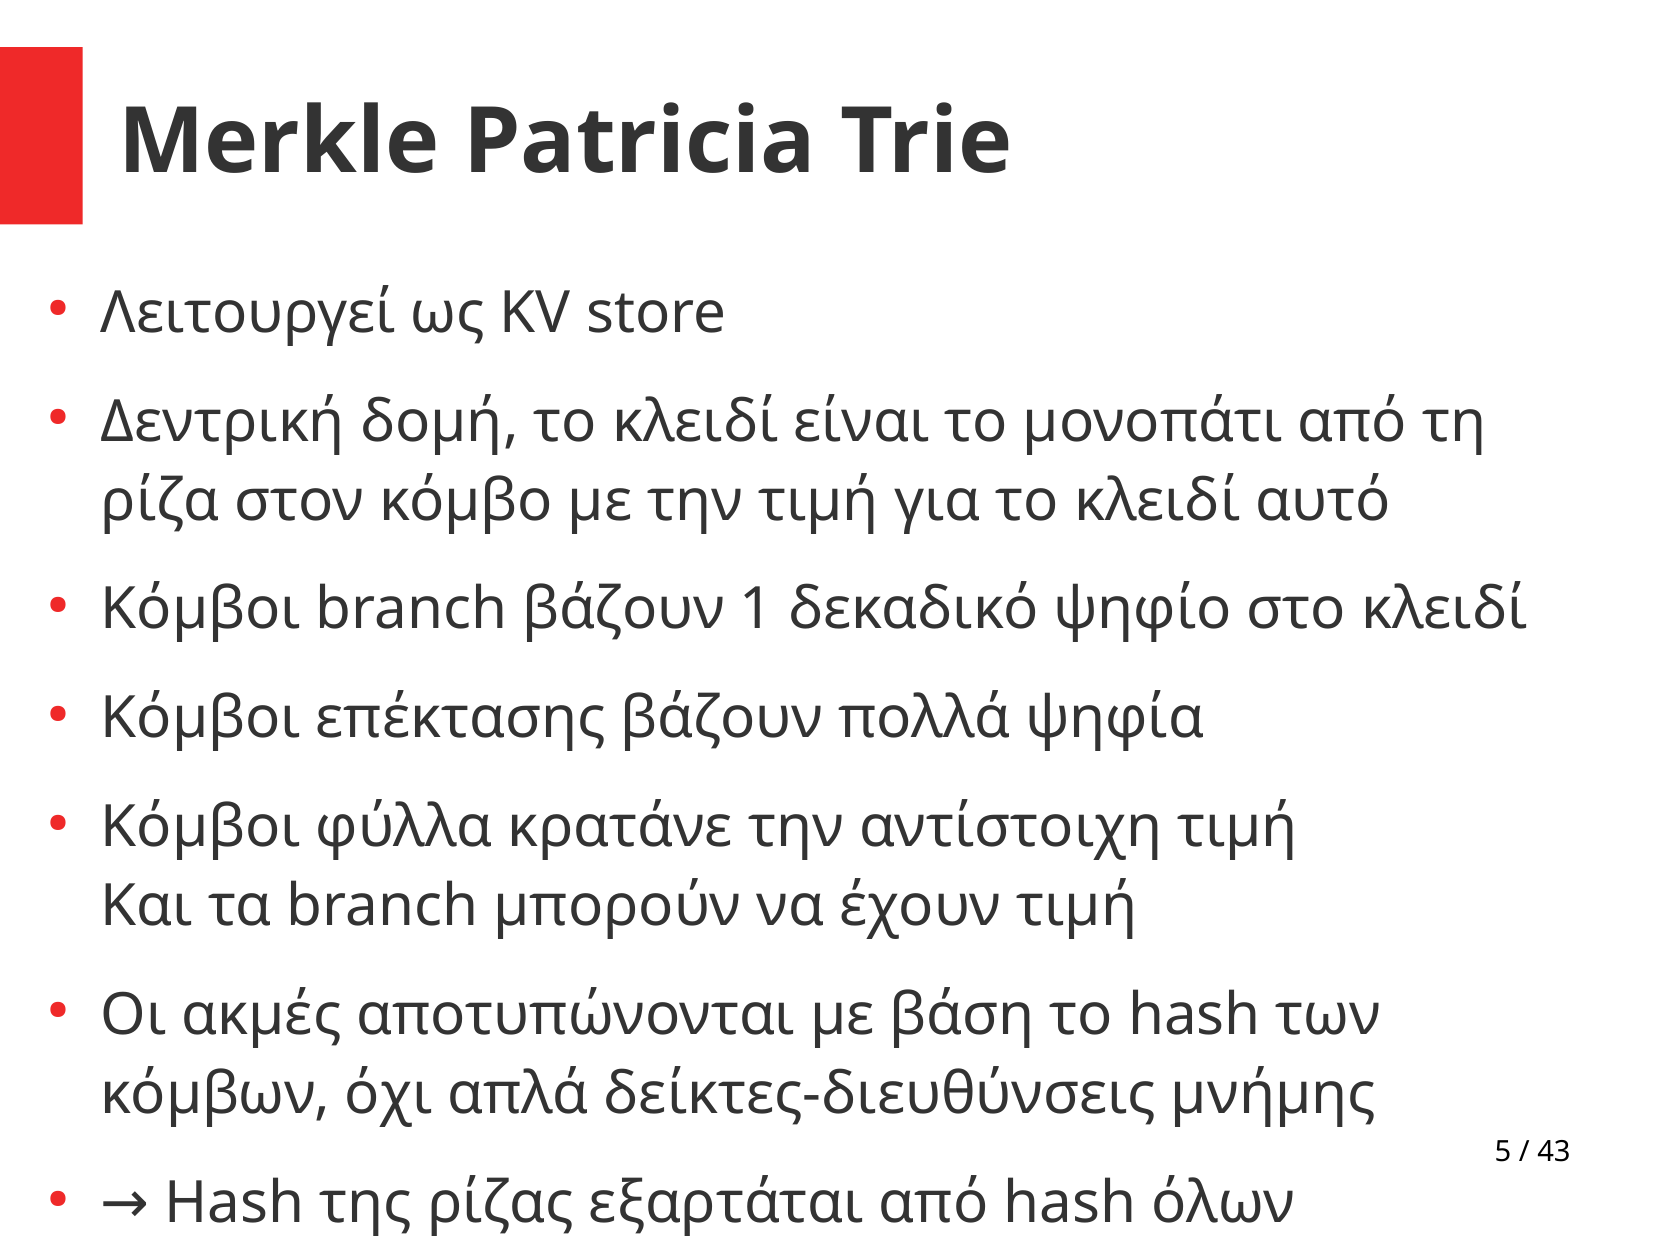

# Merkle Patricia Trie
Λειτουργεί ως KV store
Δεντρική δομή, το κλειδί είναι το μονοπάτι από τη ρίζα στον κόμβο με την τιμή για το κλειδί αυτό
Κόμβοι branch βάζουν 1 δεκαδικό ψηφίο στο κλειδί
Κόμβοι επέκτασης βάζουν πολλά ψηφία
Κόμβοι φύλλα κρατάνε την αντίστοιχη τιμή
Και τα branch μπορούν να έχουν τιμή
Οι ακμές αποτυπώνονται με βάση το hash των κόμβων, όχι απλά δείκτες-διευθύνσεις μνήμης
→ Hash της ρίζας εξαρτάται από hash όλων
5